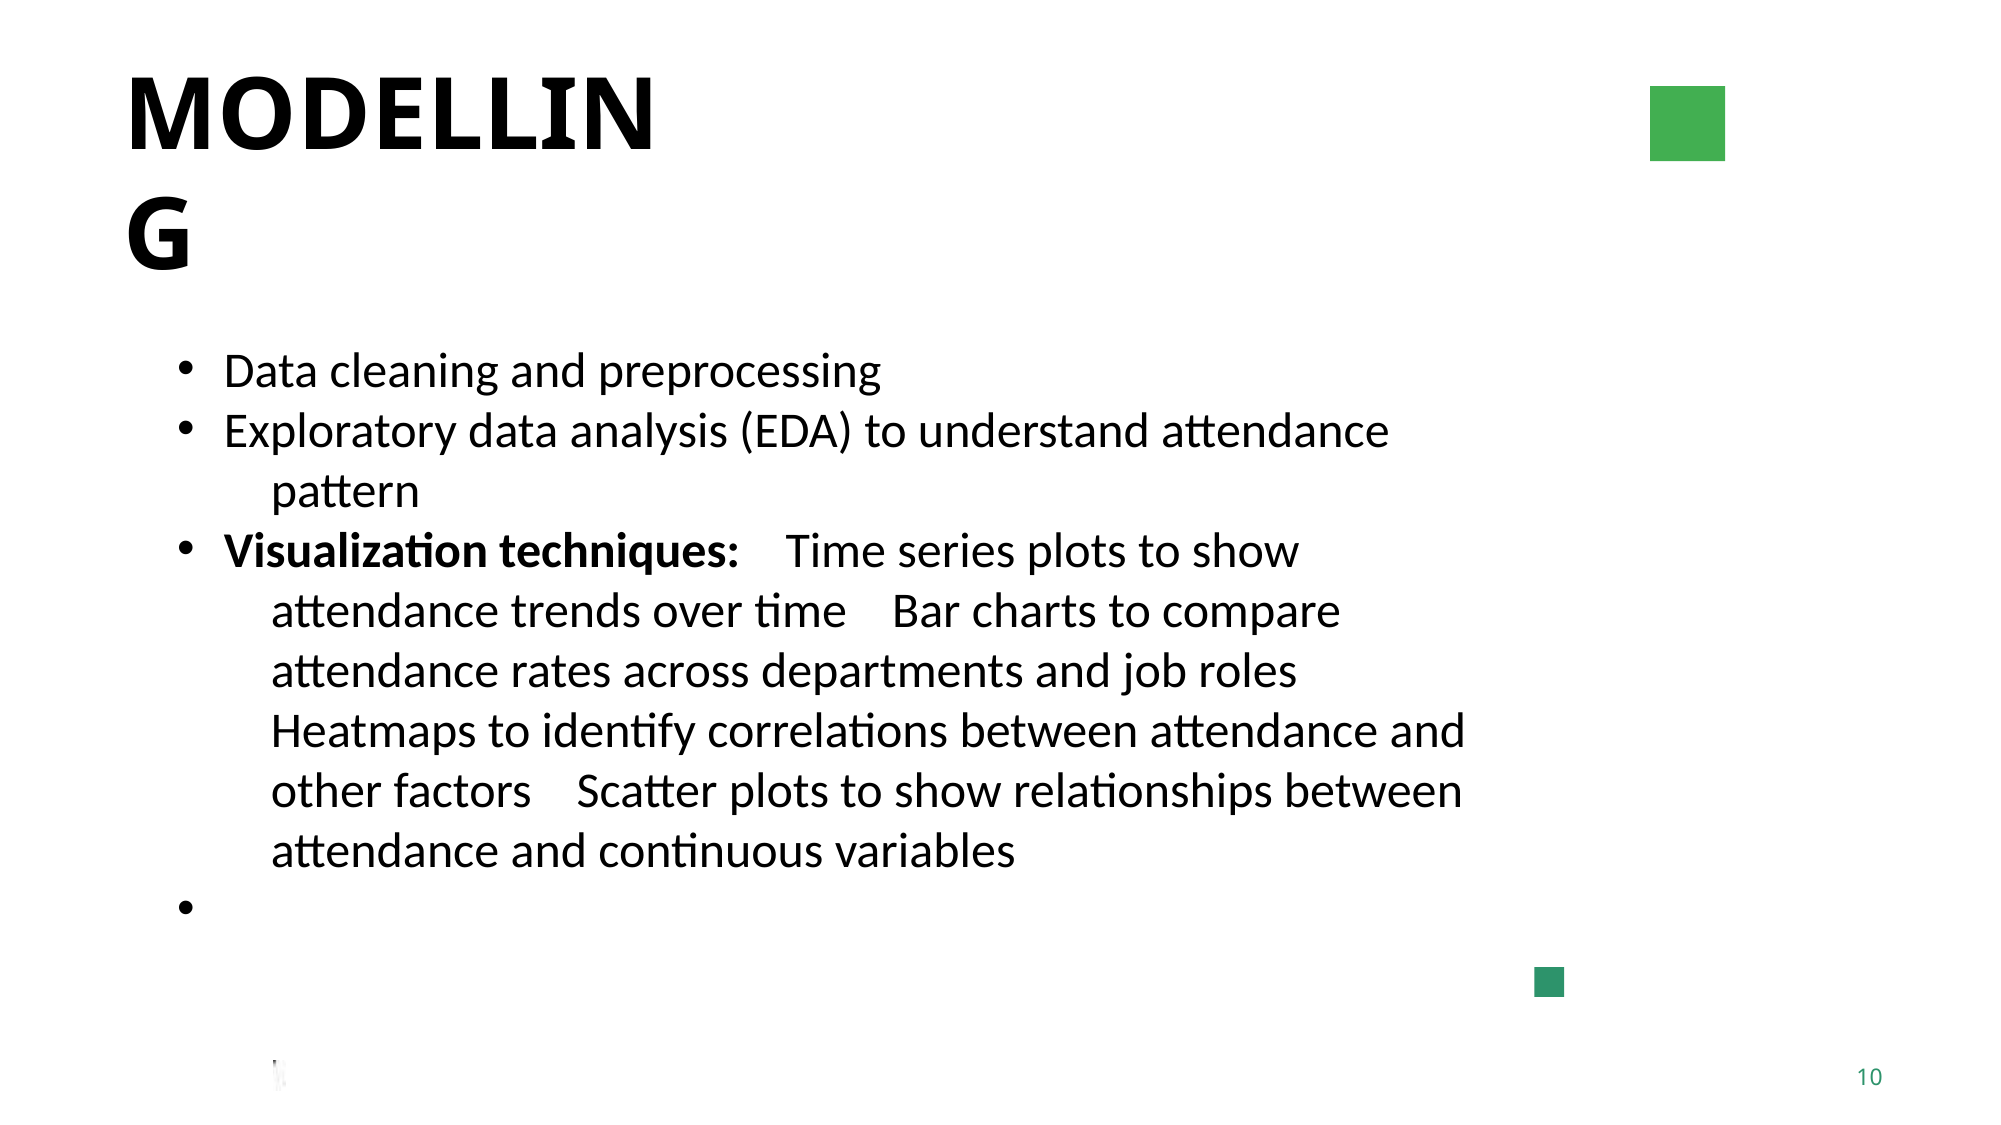

MODELLING
Data cleaning and preprocessing
Exploratory data analysis (EDA) to understand attendance pattern
Visualization techniques: Time series plots to show attendance trends over time Bar charts to compare attendance rates across departments and job roles Heatmaps to identify correlations between attendance and other factors Scatter plots to show relationships between attendance and continuous variables